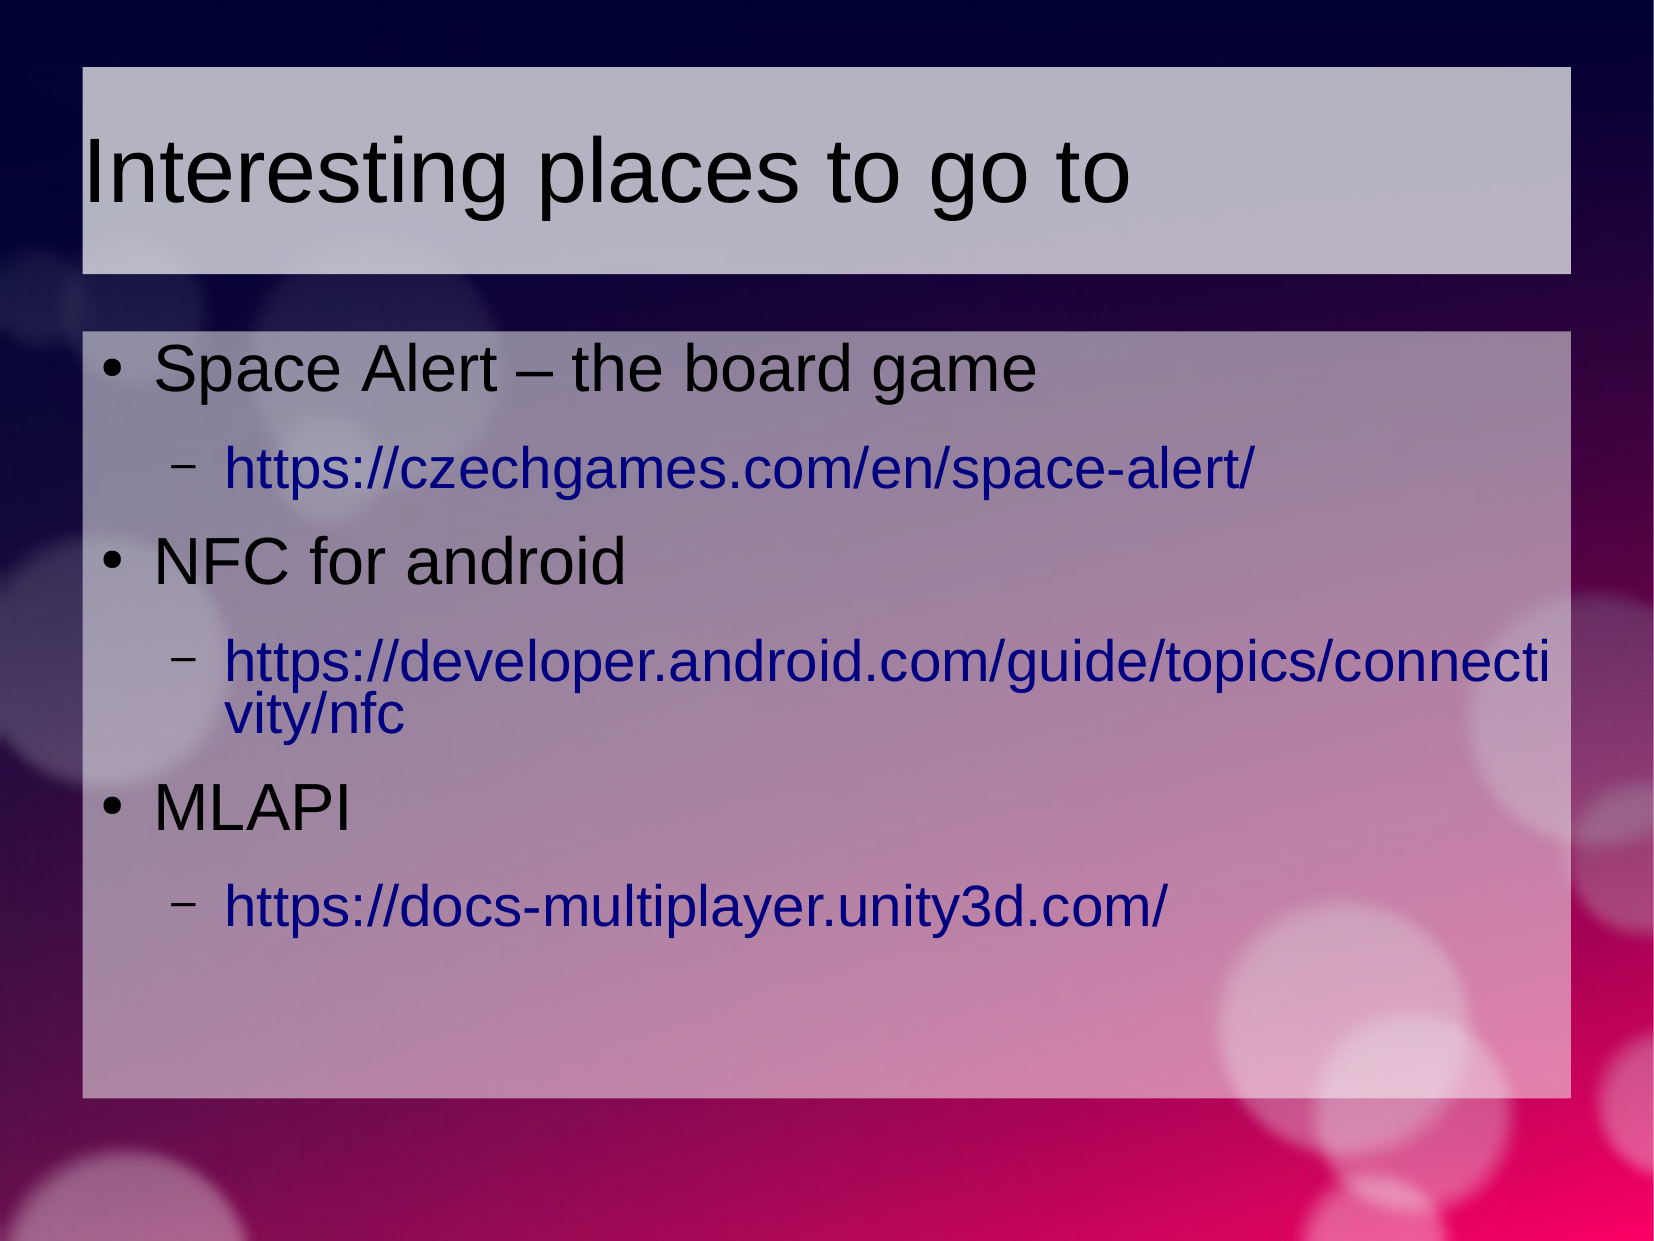

# Interesting places to go to
Space Alert – the board game
https://czechgames.com/en/space-alert/
NFC for android
https://developer.android.com/guide/topics/connectivity/nfc
MLAPI
https://docs-multiplayer.unity3d.com/